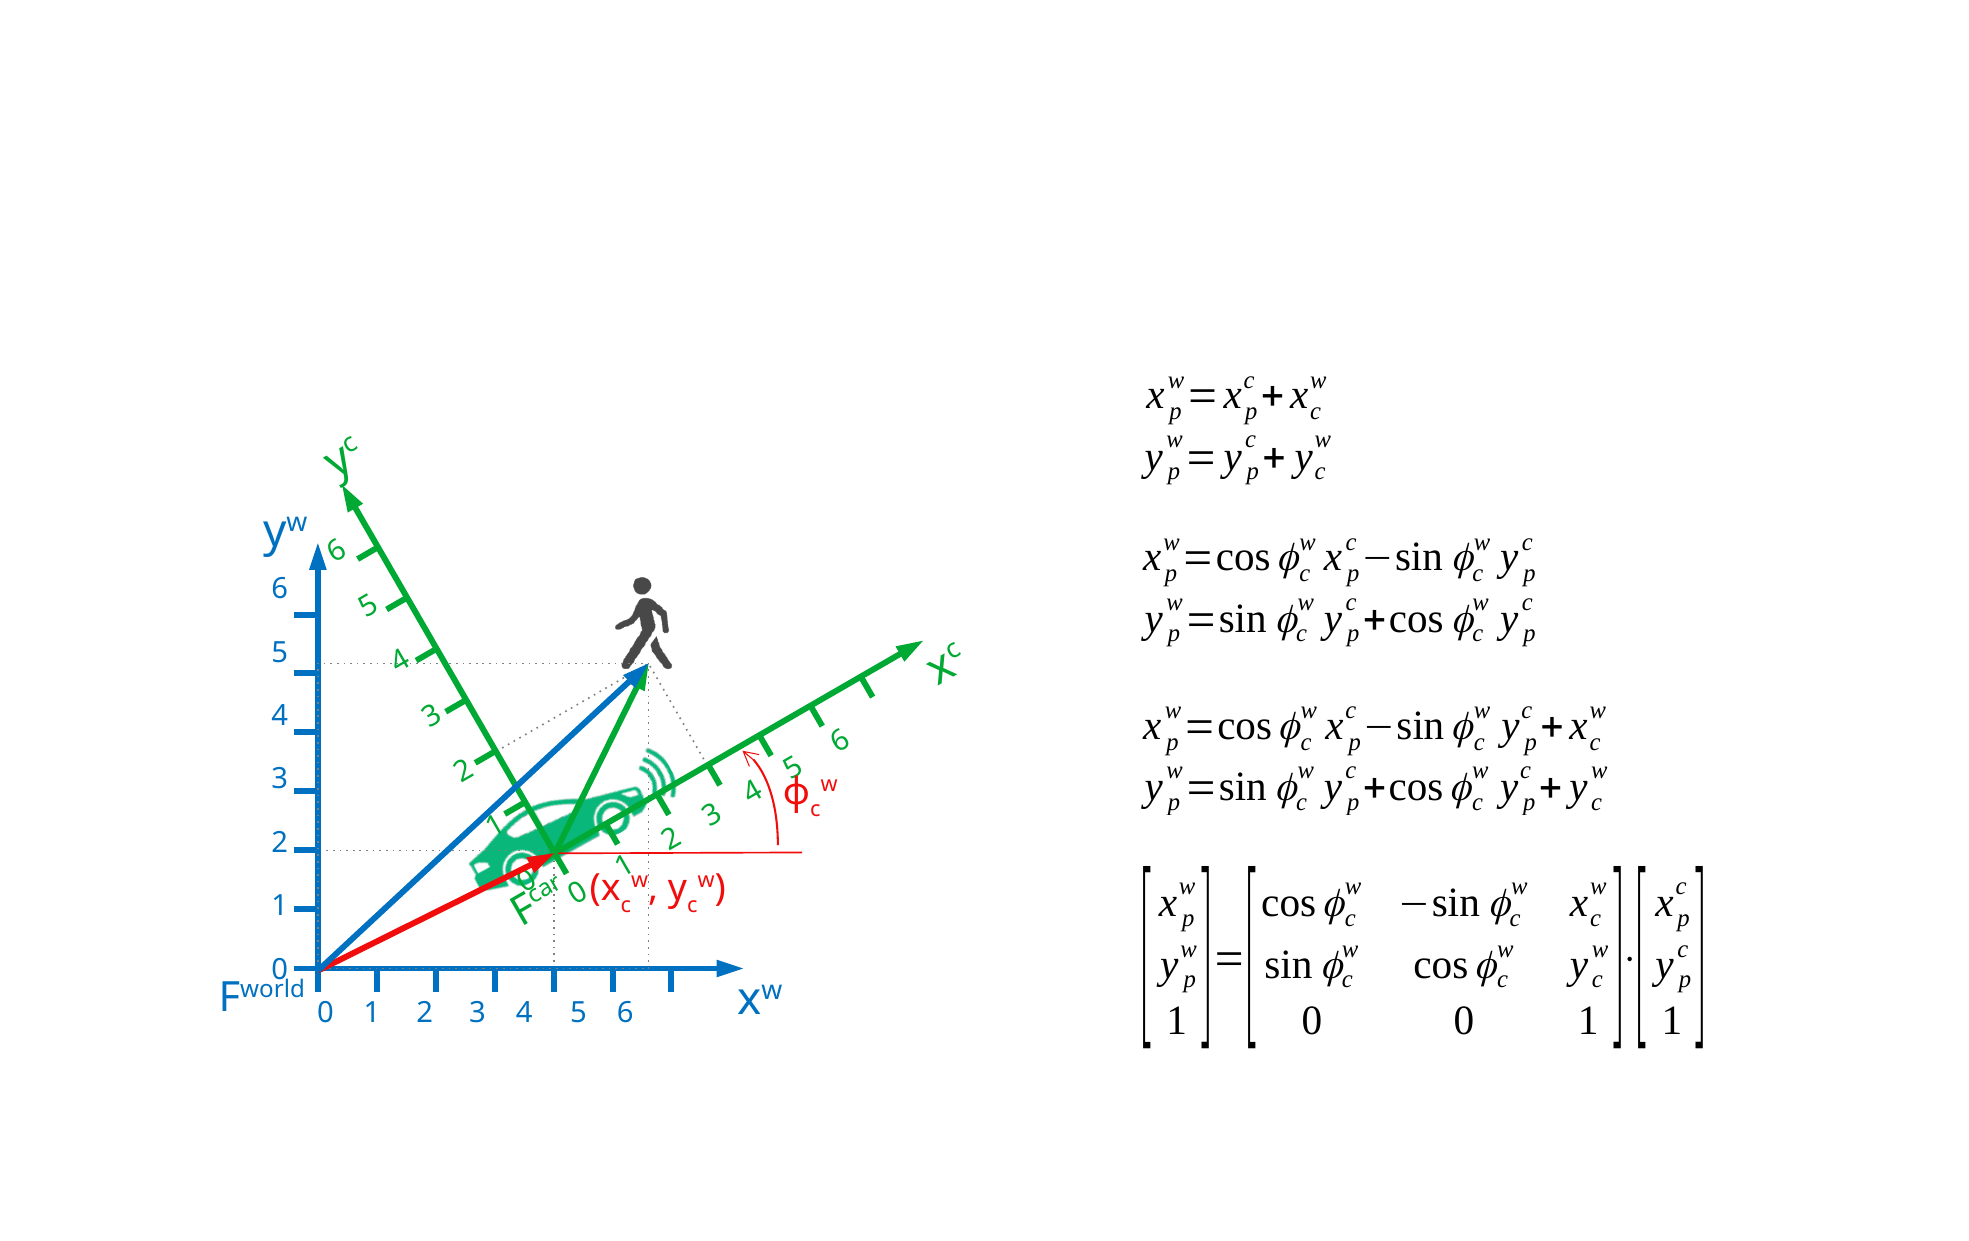

yc
yw
6
5
4
3
2
1
0
6
5
4
3
2
1
0
xc
0 1 2 3 4 5 6
ϕcw
(xcw, ycw)
Fcar
Fworld
xw
0 1 2 3 4 5 6